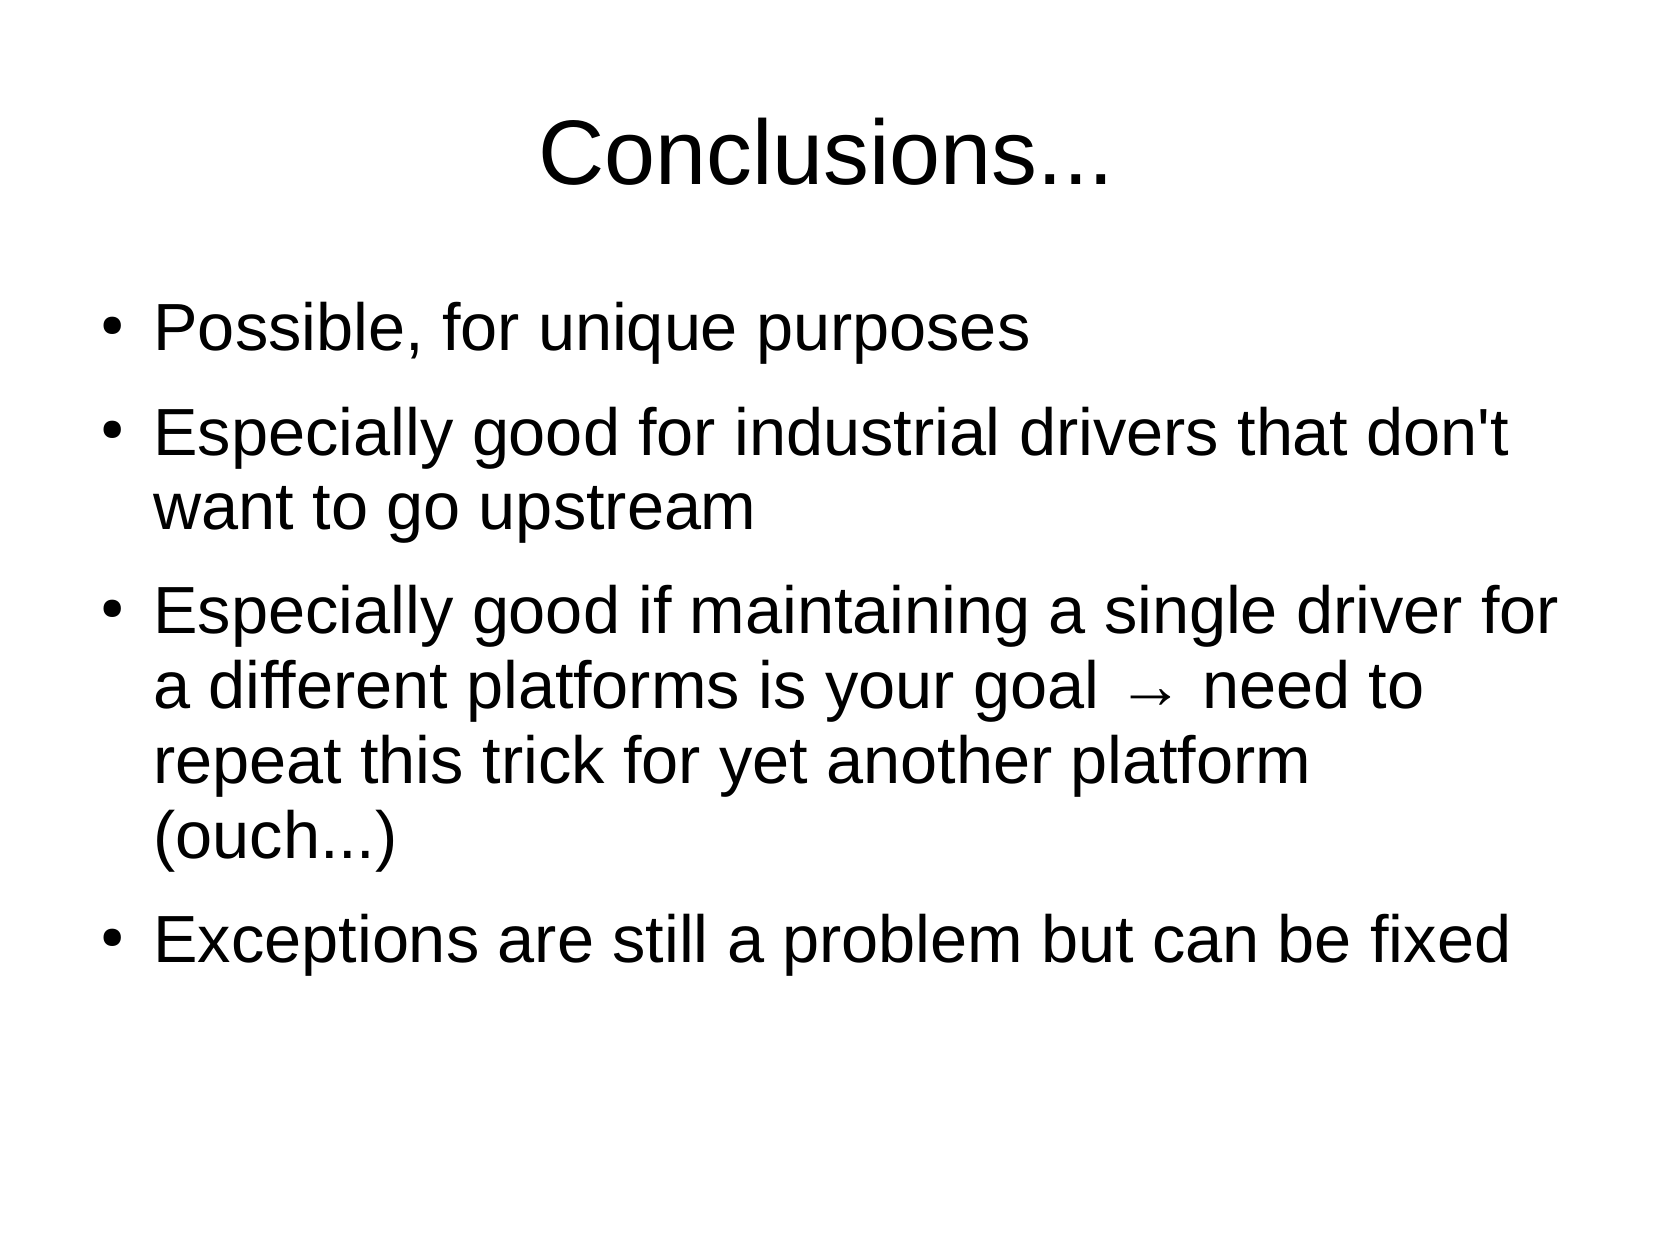

# Conclusions...
Possible, for unique purposes
Especially good for industrial drivers that don't want to go upstream
Especially good if maintaining a single driver for a different platforms is your goal → need to repeat this trick for yet another platform (ouch...)
Exceptions are still a problem but can be fixed